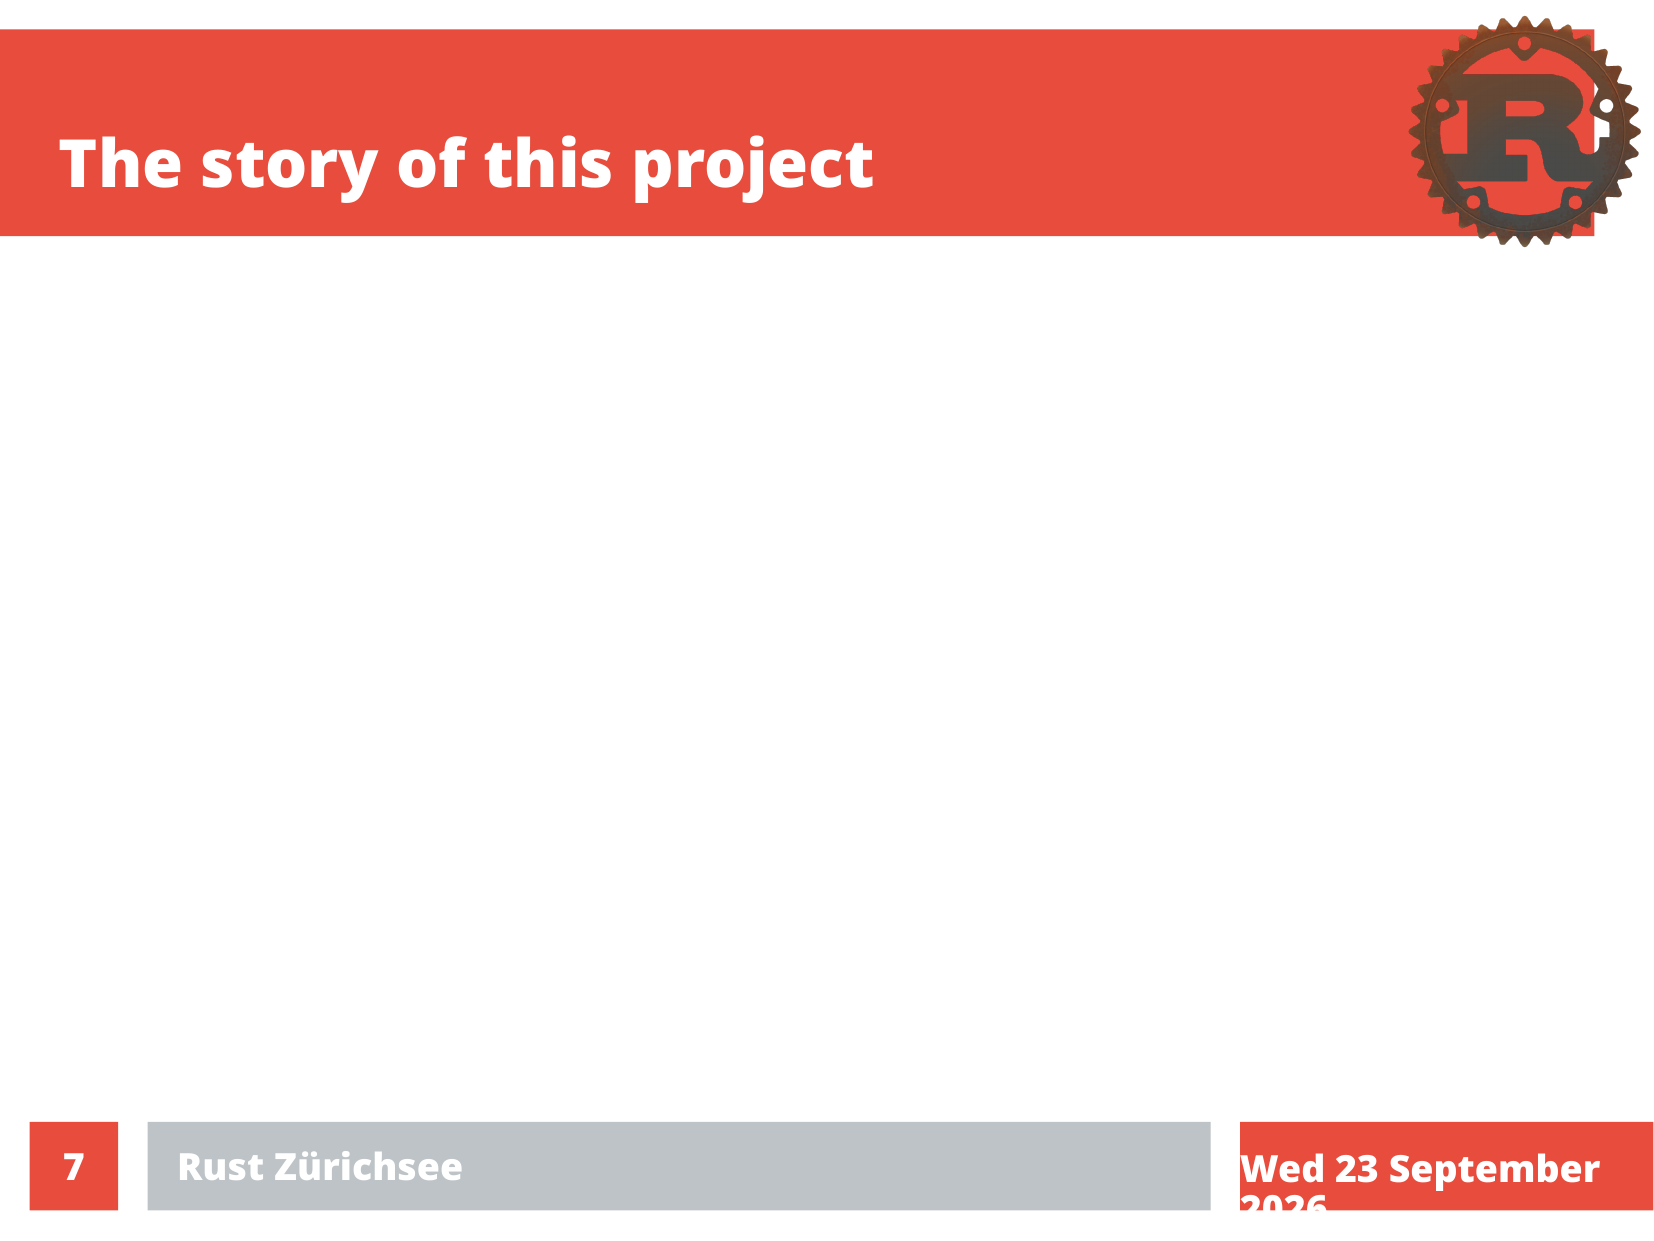

# The story of this project
7
Rust Zürichsee